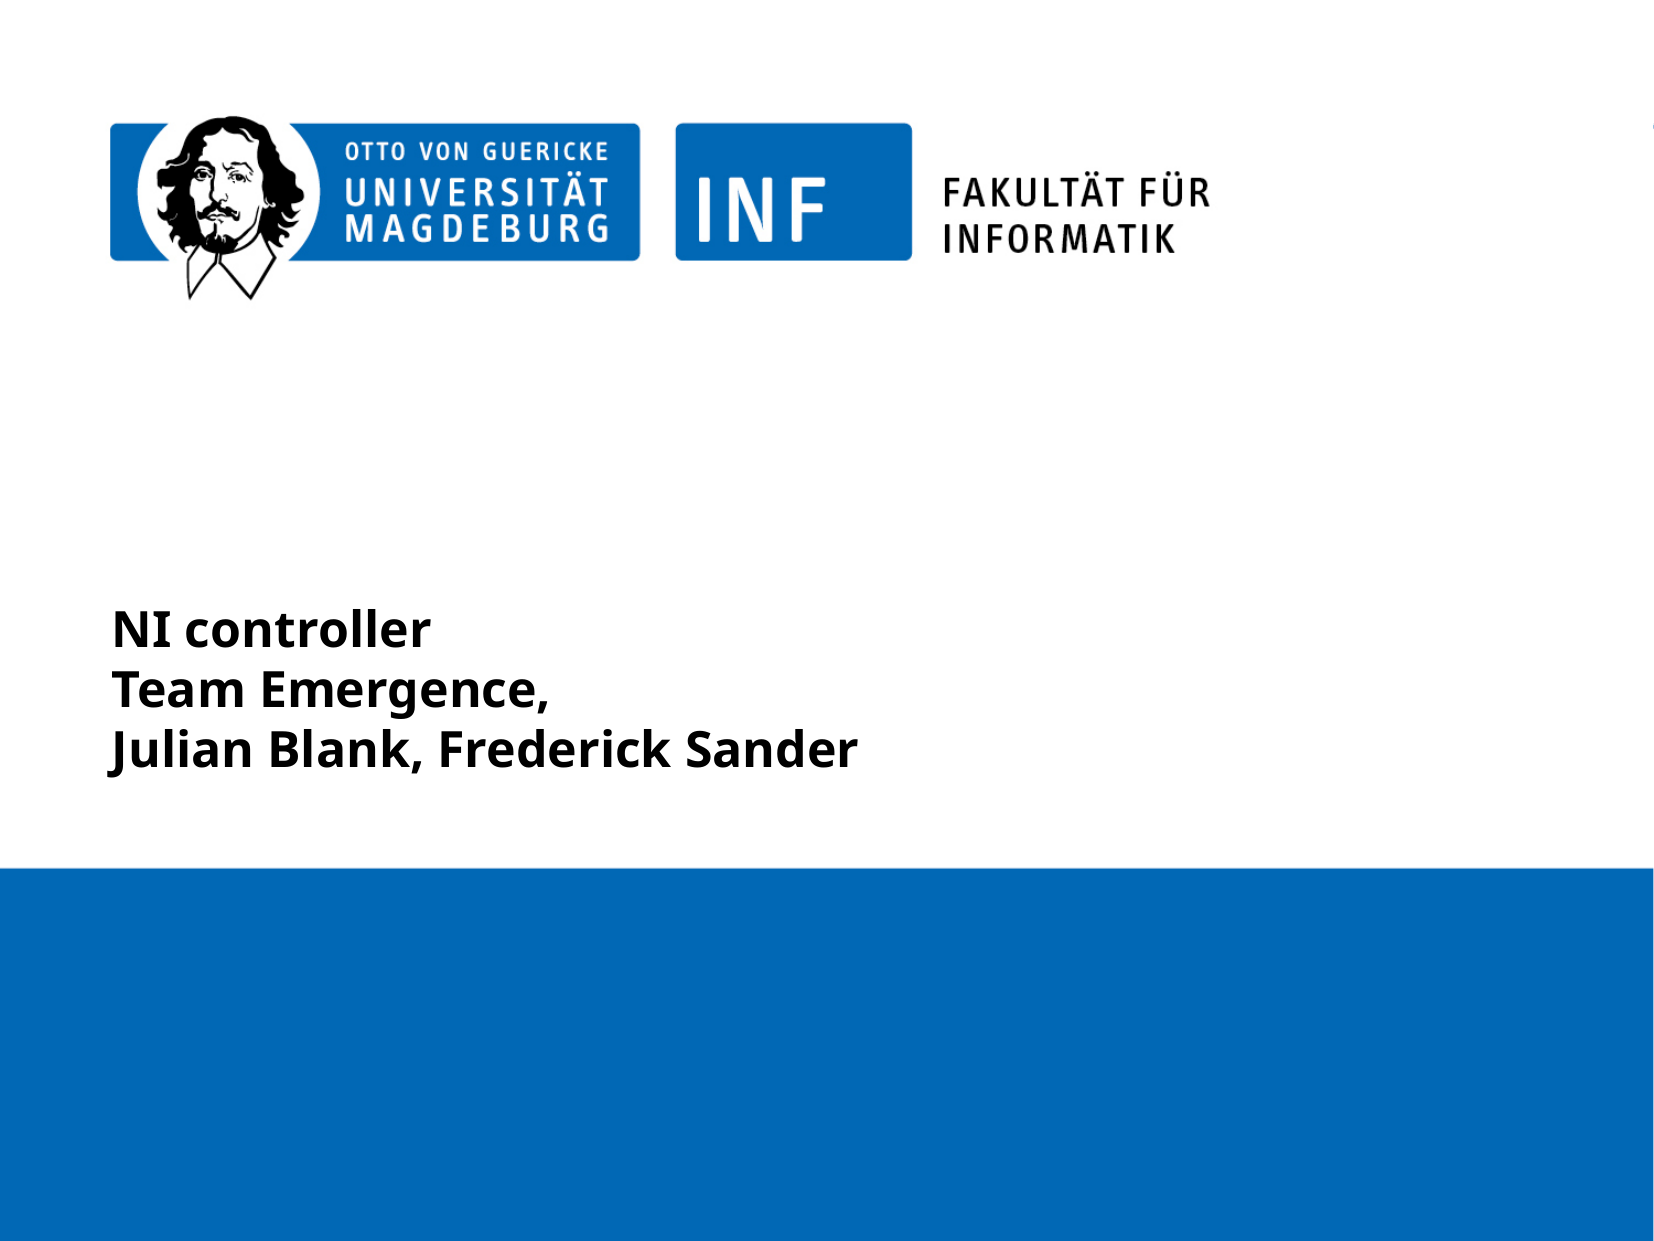

NI controller
Team Emergence,
Julian Blank, Frederick Sander